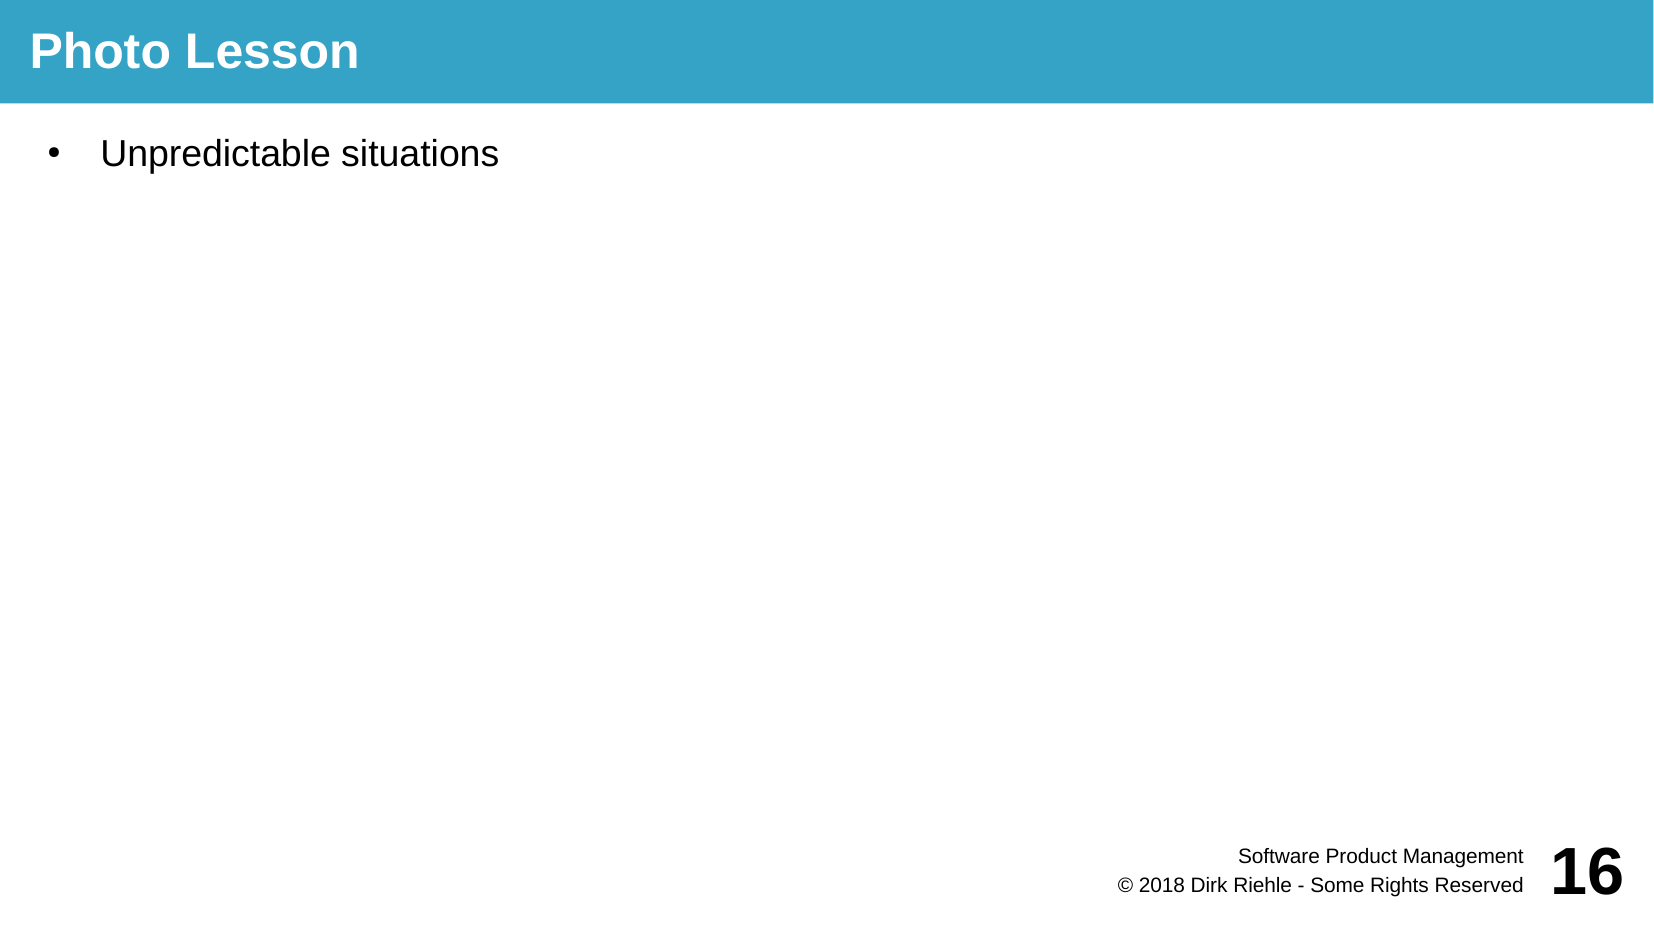

# Photo Lesson
Unpredictable situations
Software Product Management
16
© 2018 Dirk Riehle - Some Rights Reserved